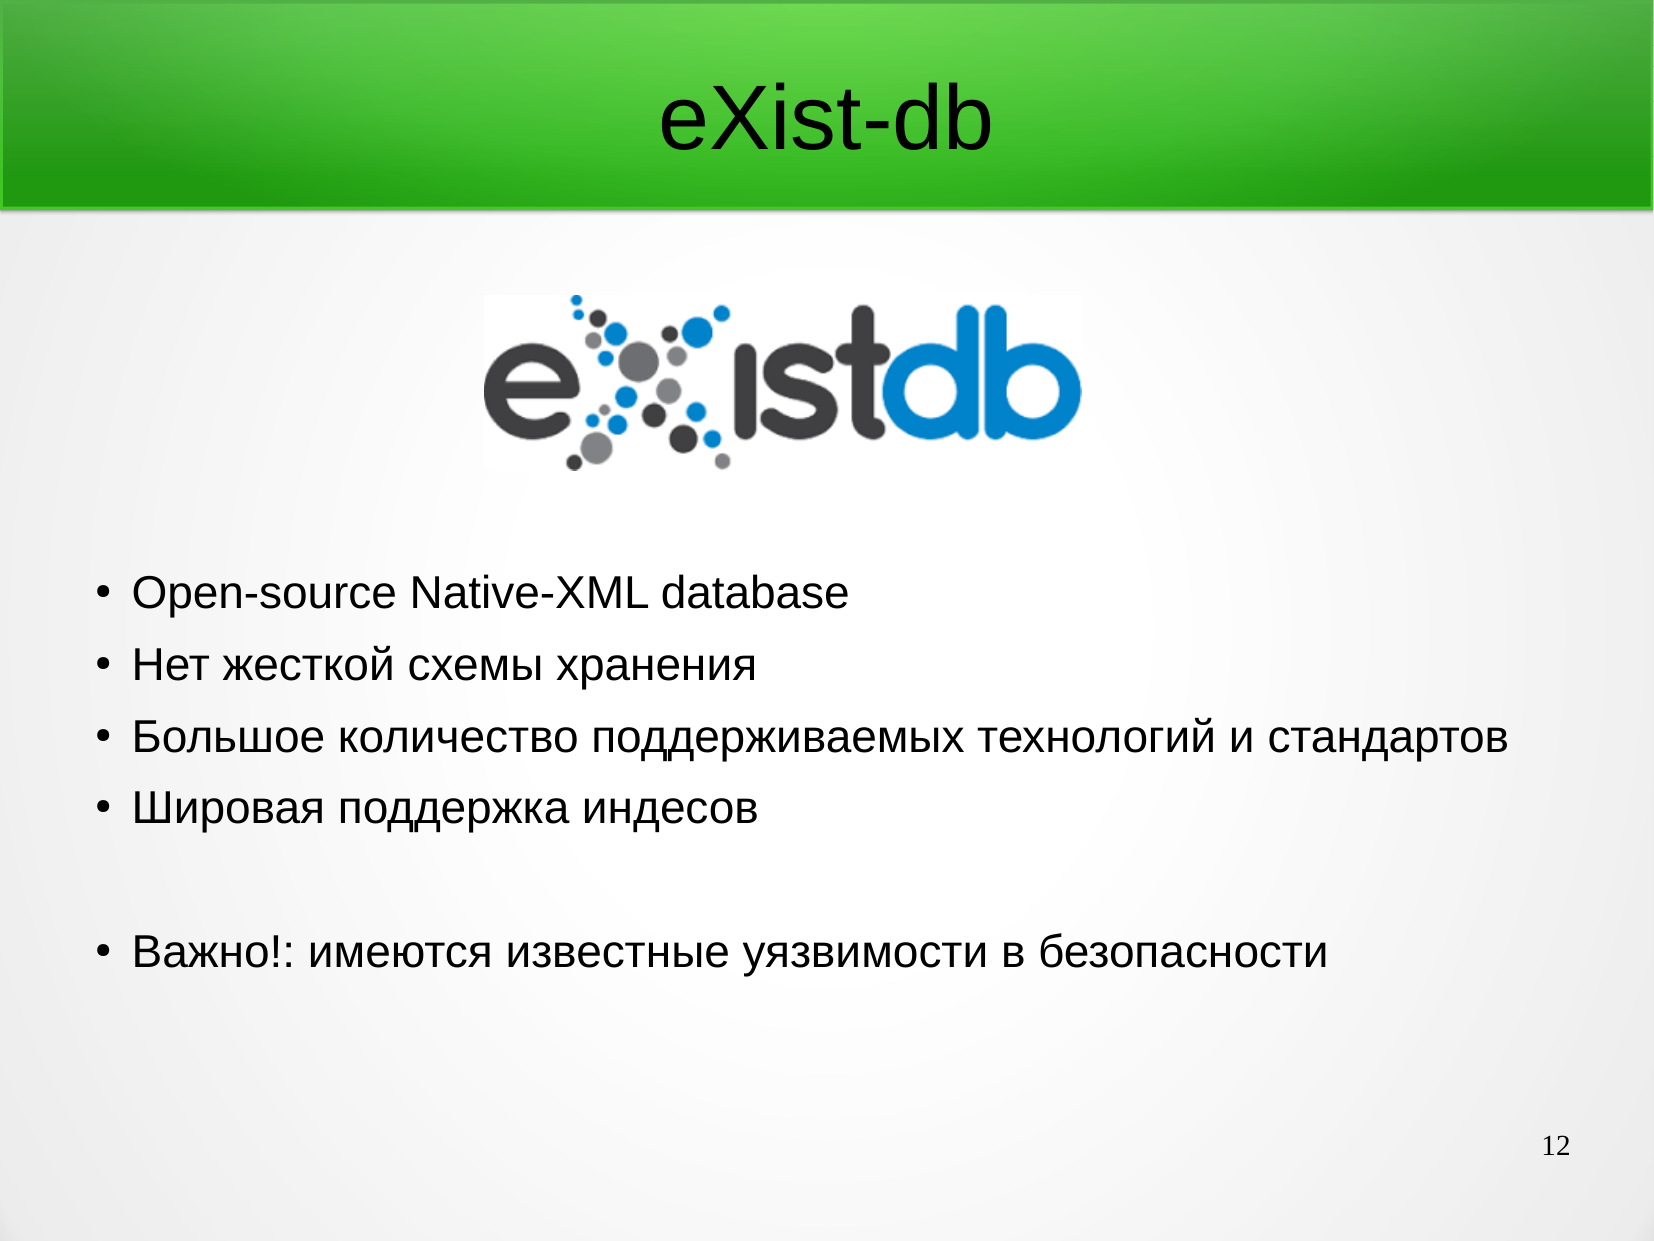

# eXist-db
Open-source Native-XML database
Нет жесткой схемы хранения
Большое количество поддерживаемых технологий и стандартов
Шировая поддержка индесов
Важно!: имеются известные уязвимости в безопасности
12